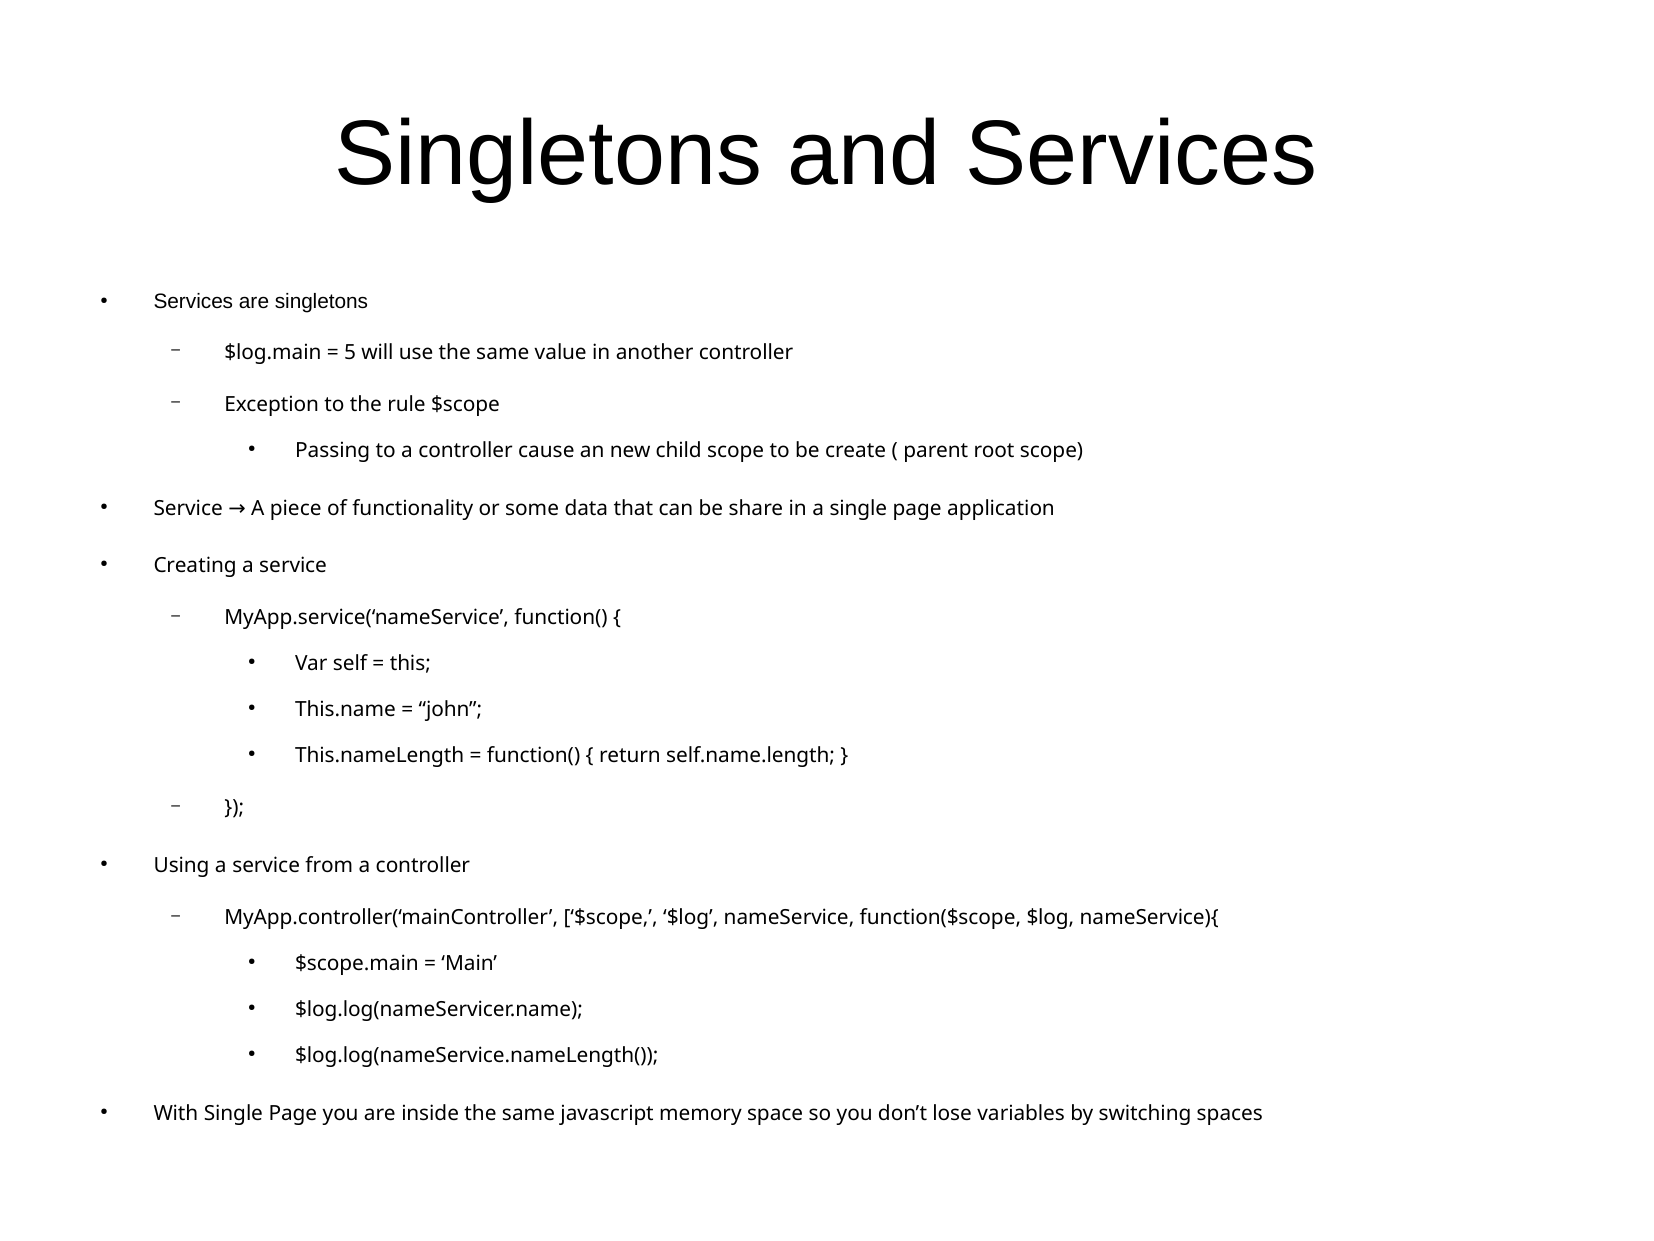

# Singletons and Services
Services are singletons
$log.main = 5 will use the same value in another controller
Exception to the rule $scope
Passing to a controller cause an new child scope to be create ( parent root scope)
Service → A piece of functionality or some data that can be share in a single page application
Creating a service
MyApp.service(‘nameService’, function() {
Var self = this;
This.name = “john”;
This.nameLength = function() { return self.name.length; }
});
Using a service from a controller
MyApp.controller(‘mainController’, [‘$scope,’, ‘$log’, nameService, function($scope, $log, nameService){
$scope.main = ‘Main’
$log.log(nameServicer.name);
$log.log(nameService.nameLength());
With Single Page you are inside the same javascript memory space so you don’t lose variables by switching spaces